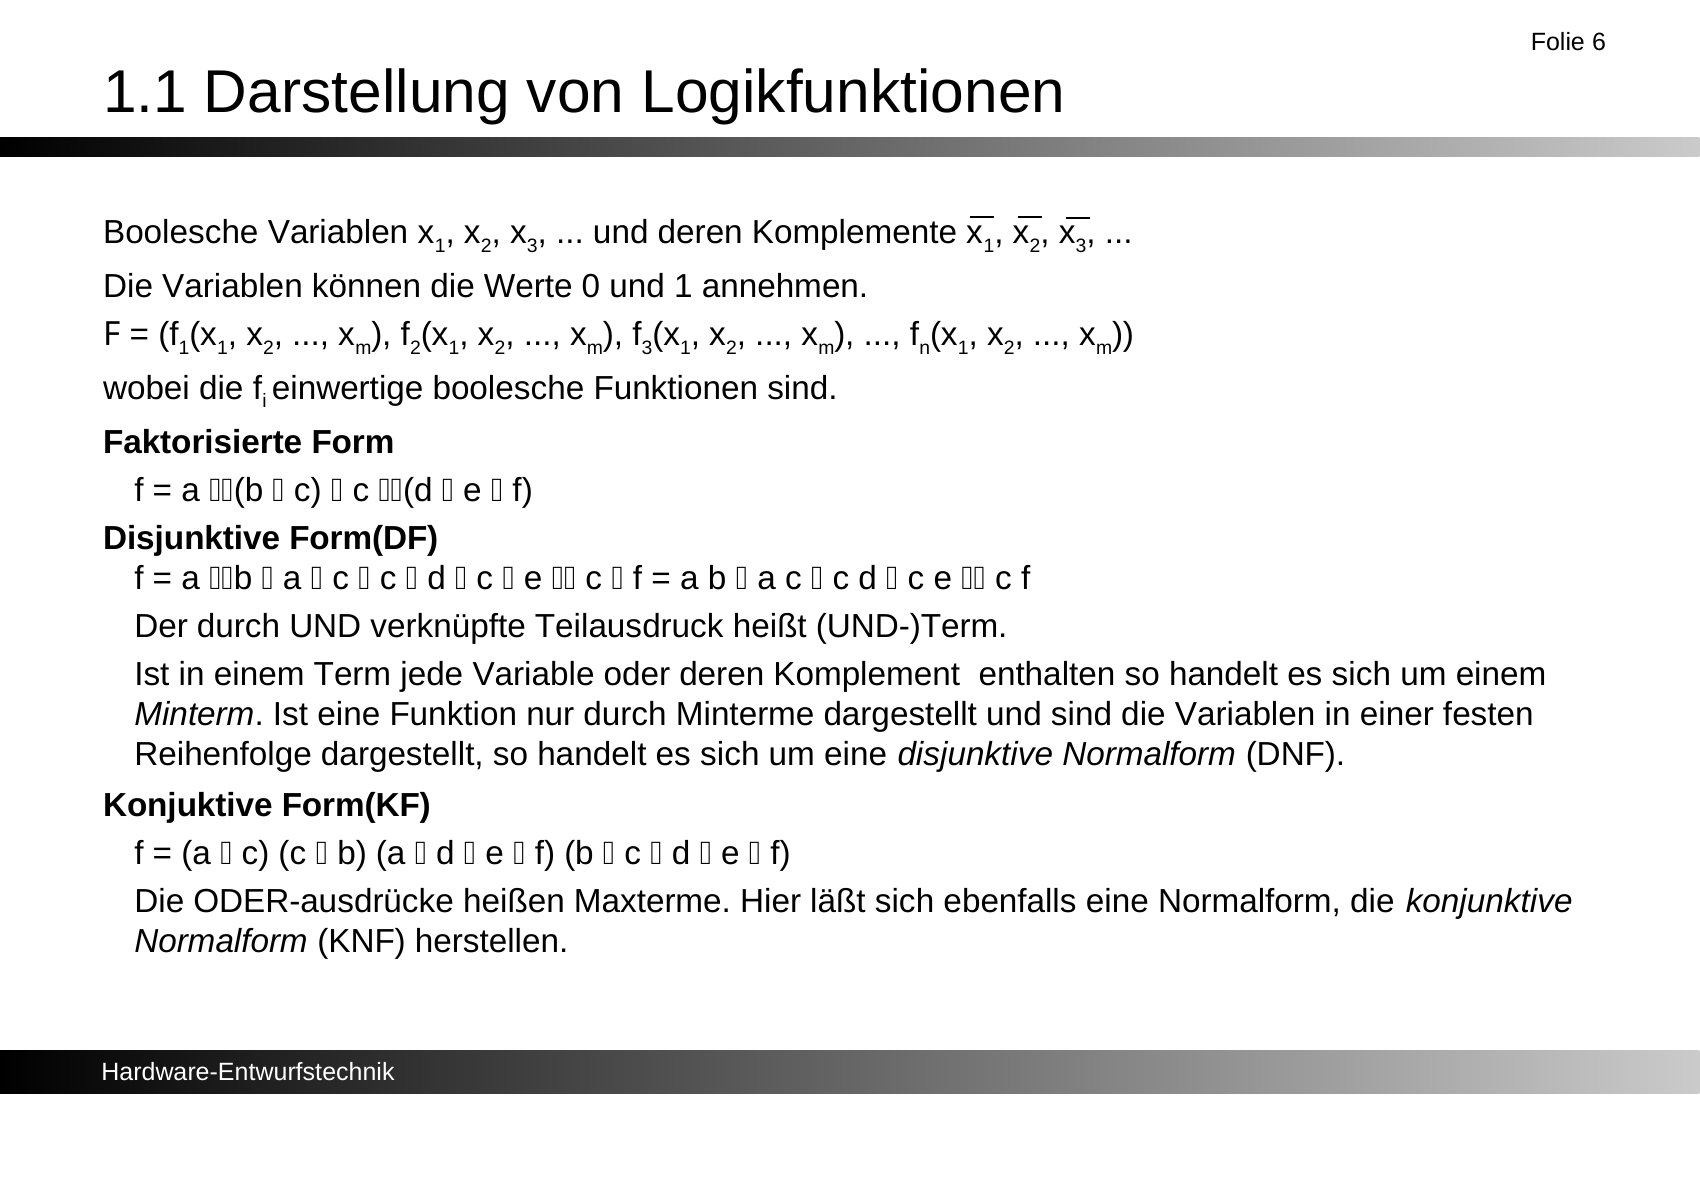

# 1.1 Darstellung von Logikfunktionen
Boolesche Variablen x1, x2, x3, ... und deren Komplemente x1, x2, x3, ...
Die Variablen können die Werte 0 und 1 annehmen.
F = (f1(x1, x2, ..., xm), f2(x1, x2, ..., xm), f3(x1, x2, ..., xm), ..., fn(x1, x2, ..., xm))
wobei die fi einwertige boolesche Funktionen sind.
Faktorisierte Form
	f = a (b  c)  c (d  e  f)
Disjunktive Form(DF)
f = a b  a  c  c  d  c  e  c  f = a b  a c  c d  c e  c f
	Der durch UND verknüpfte Teilausdruck heißt (UND-)Term.
	Ist in einem Term jede Variable oder deren Komplement enthalten so handelt es sich um einem Minterm. Ist eine Funktion nur durch Minterme dargestellt und sind die Variablen in einer festen Reihenfolge dargestellt, so handelt es sich um eine disjunktive Normalform (DNF).
Konjuktive Form(KF)
	f = (a  c) (c  b) (a  d  e  f) (b  c  d  e  f)
	Die ODER-ausdrücke heißen Maxterme. Hier läßt sich ebenfalls eine Normalform, die konjunktive Normalform (KNF) herstellen.